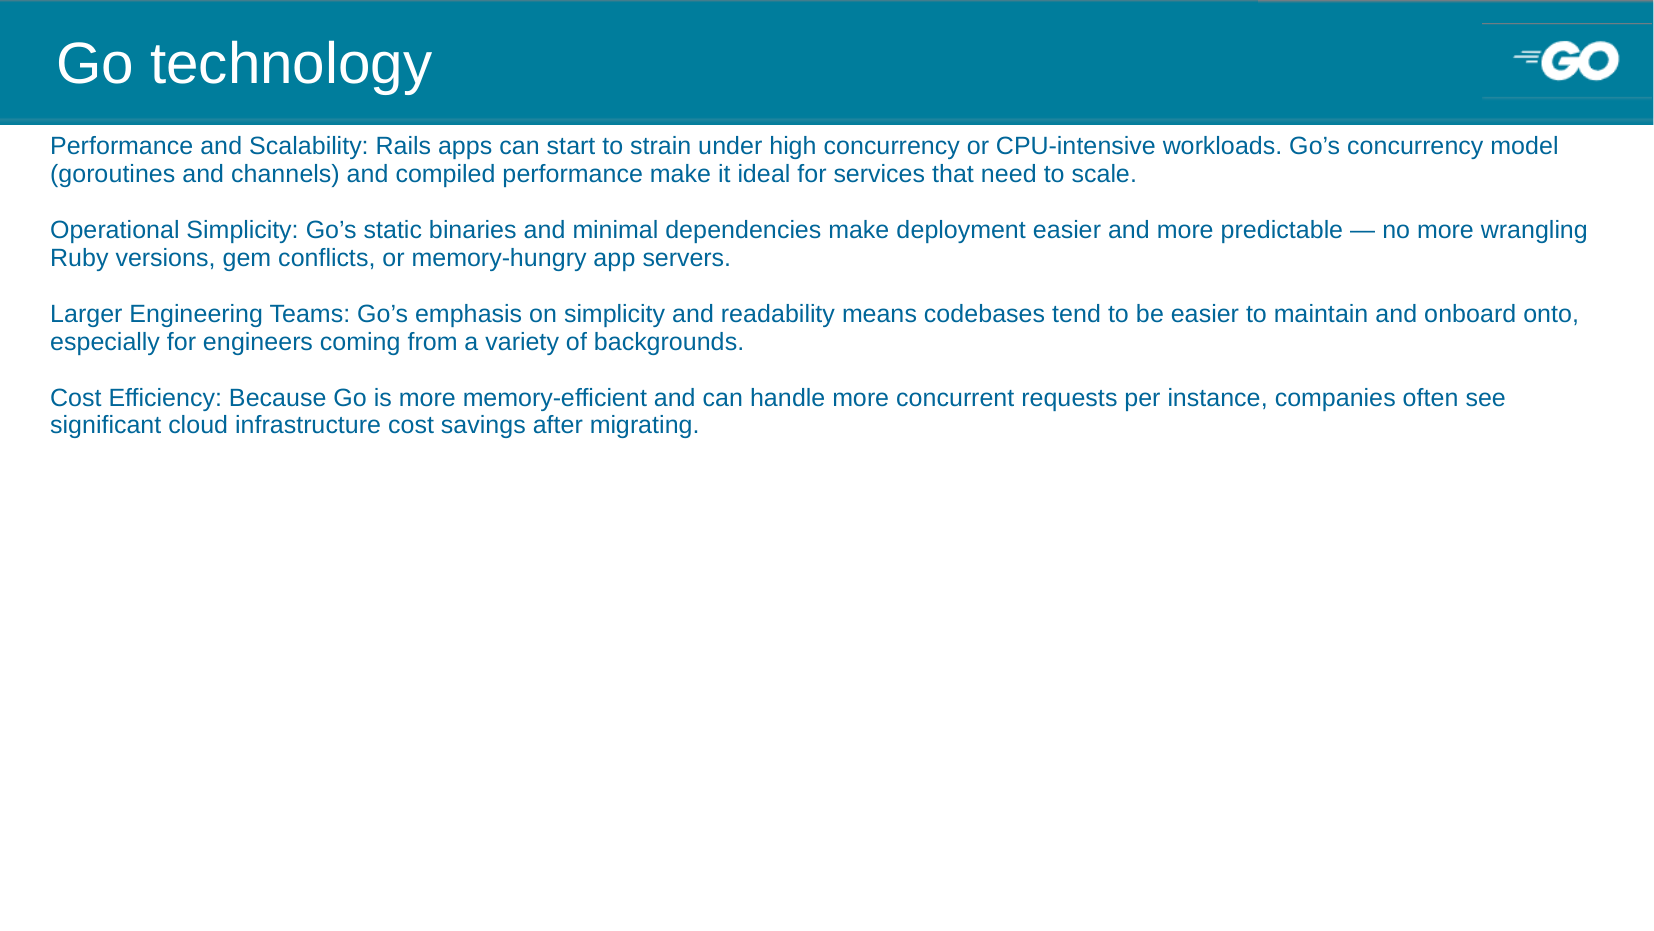

Go technology
Performance and Scalability: Rails apps can start to strain under high concurrency or CPU-intensive workloads. Go’s concurrency model (goroutines and channels) and compiled performance make it ideal for services that need to scale.
Operational Simplicity: Go’s static binaries and minimal dependencies make deployment easier and more predictable — no more wrangling Ruby versions, gem conflicts, or memory-hungry app servers.
Larger Engineering Teams: Go’s emphasis on simplicity and readability means codebases tend to be easier to maintain and onboard onto, especially for engineers coming from a variety of backgrounds.
Cost Efficiency: Because Go is more memory-efficient and can handle more concurrent requests per instance, companies often see significant cloud infrastructure cost savings after migrating.